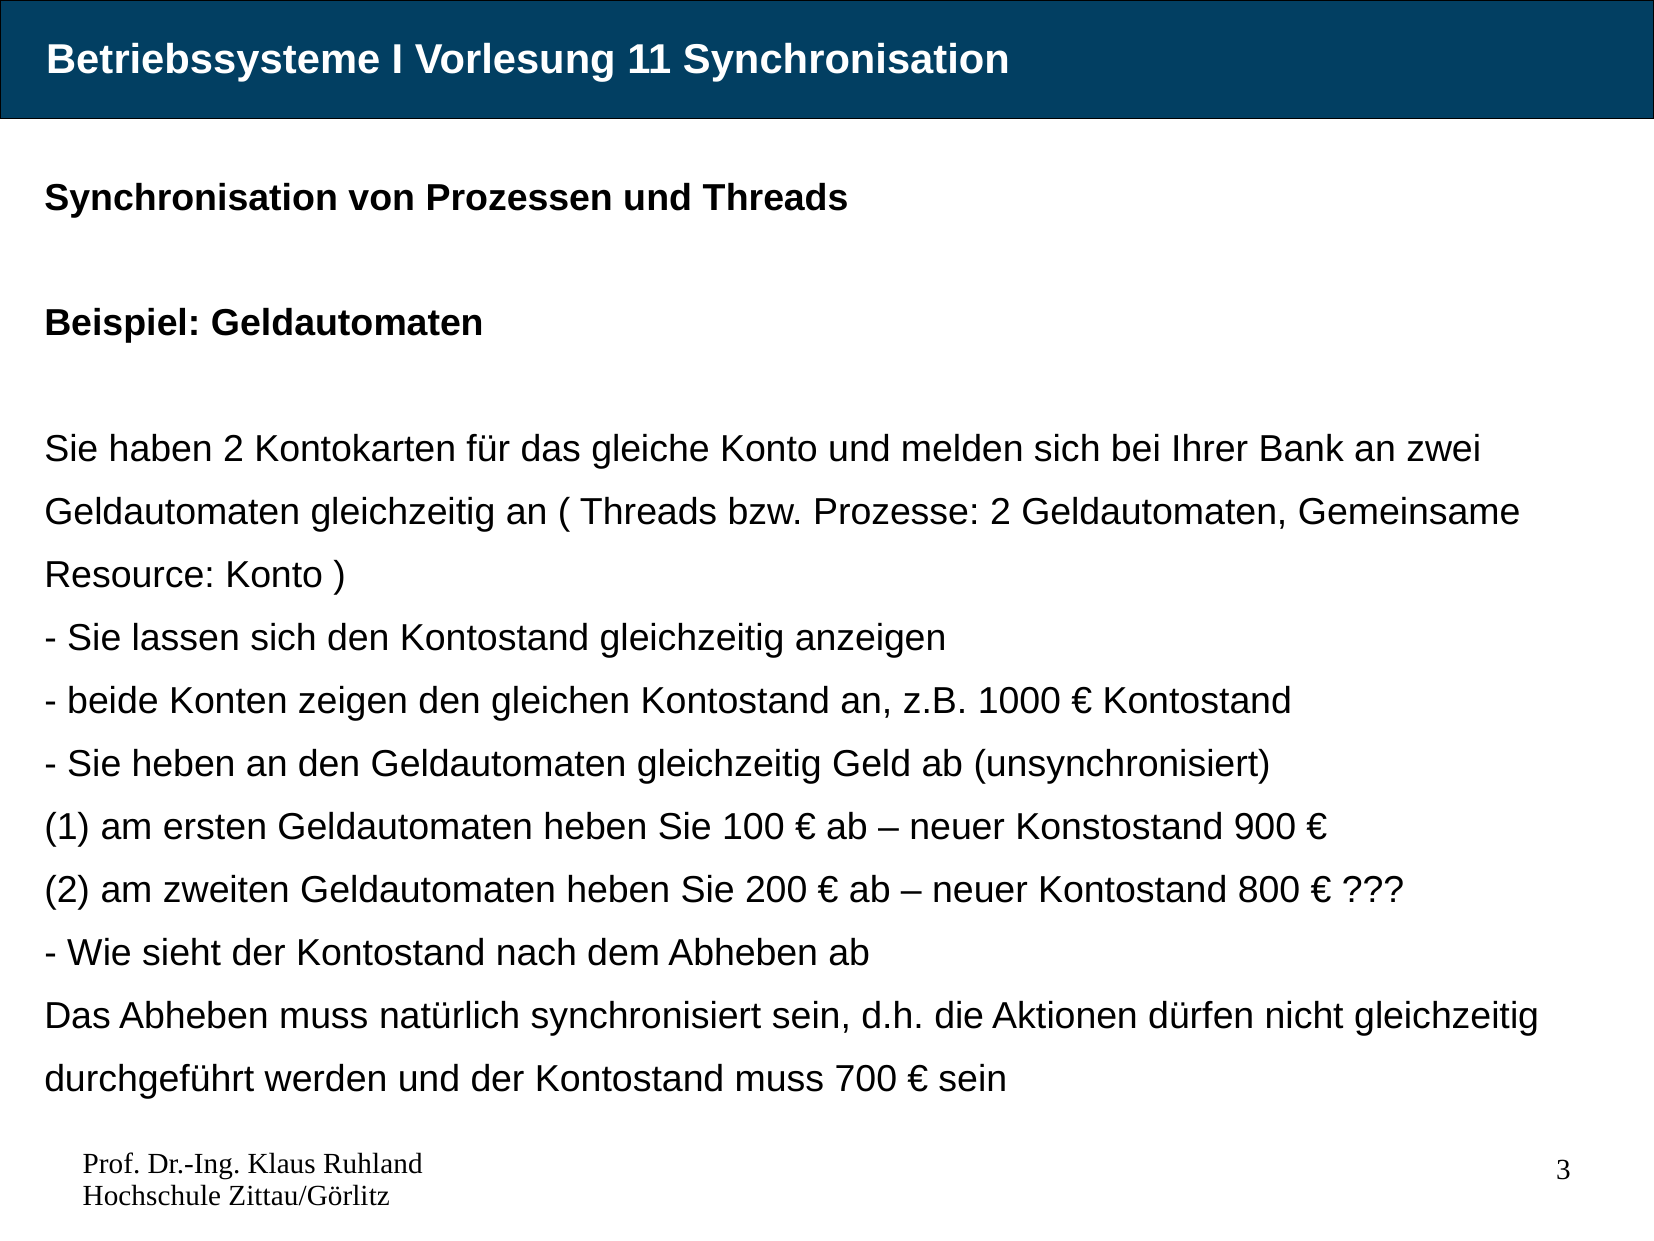

Synchronisation von Prozessen und Threads
Beispiel: Geldautomaten
Sie haben 2 Kontokarten für das gleiche Konto und melden sich bei Ihrer Bank an zwei Geldautomaten gleichzeitig an ( Threads bzw. Prozesse: 2 Geldautomaten, Gemeinsame Resource: Konto )
- Sie lassen sich den Kontostand gleichzeitig anzeigen
- beide Konten zeigen den gleichen Kontostand an, z.B. 1000 € Kontostand
- Sie heben an den Geldautomaten gleichzeitig Geld ab (unsynchronisiert)
(1) am ersten Geldautomaten heben Sie 100 € ab – neuer Konstostand 900 €
(2) am zweiten Geldautomaten heben Sie 200 € ab – neuer Kontostand 800 € ???
- Wie sieht der Kontostand nach dem Abheben ab
Das Abheben muss natürlich synchronisiert sein, d.h. die Aktionen dürfen nicht gleichzeitig durchgeführt werden und der Kontostand muss 700 € sein
3